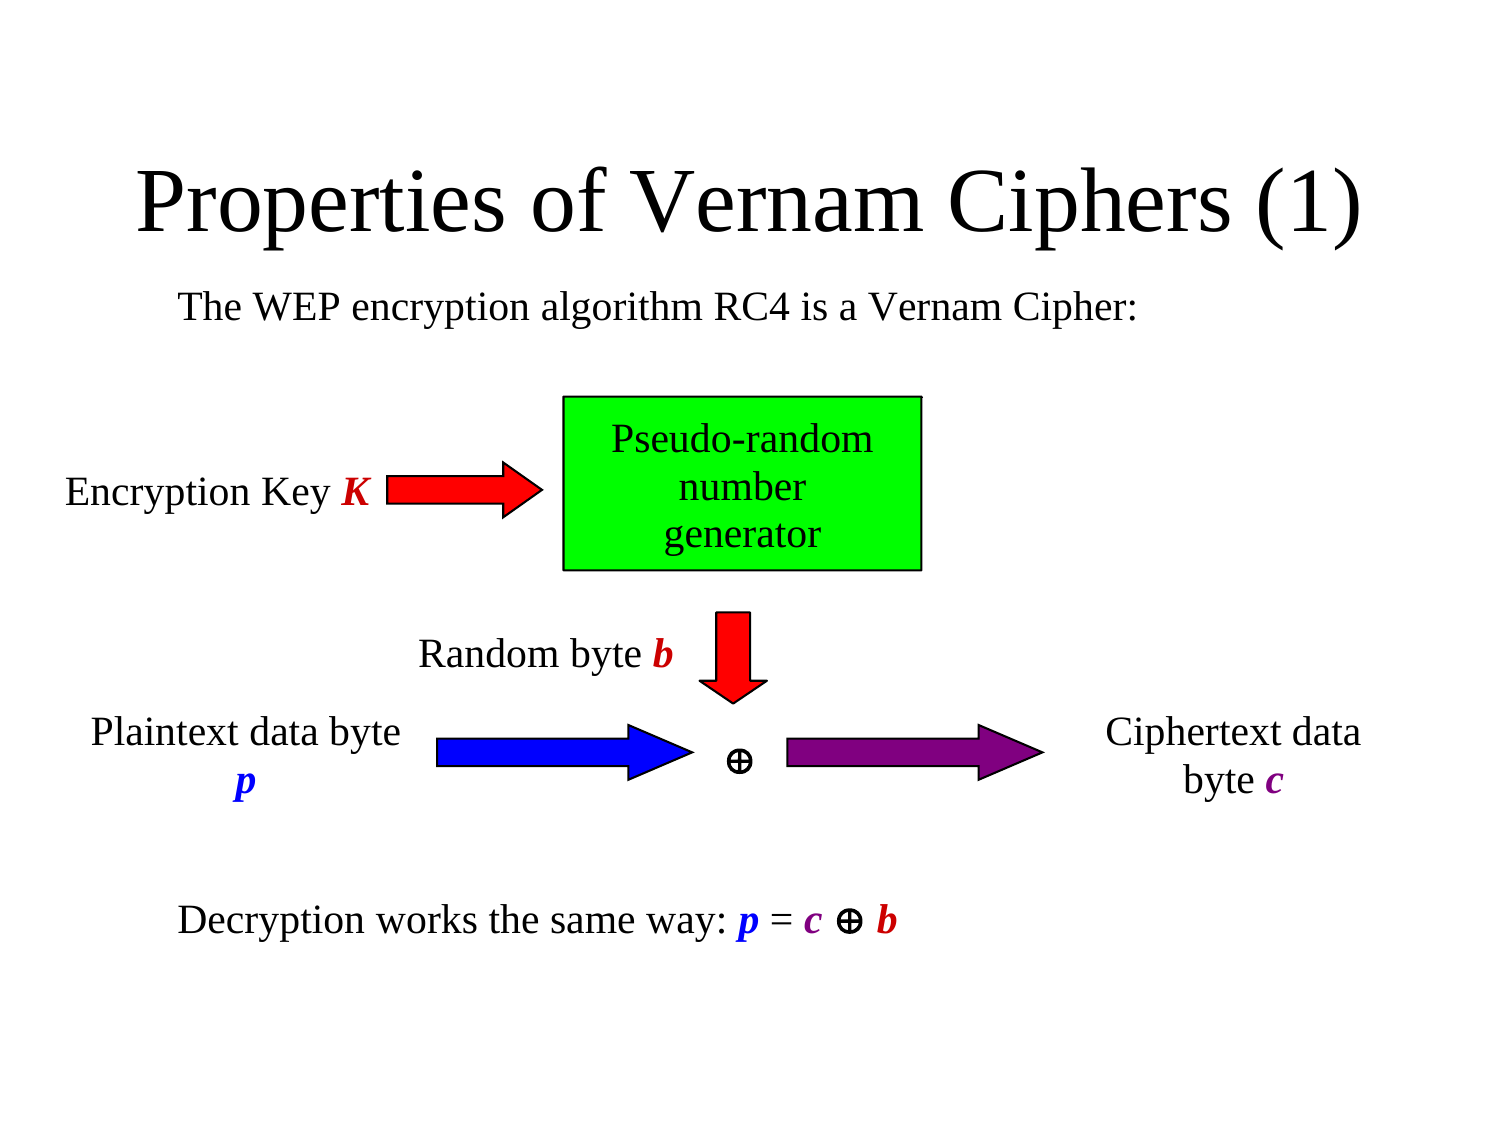

# Properties of Vernam Ciphers (1)
The WEP encryption algorithm RC4 is a Vernam Cipher:
Pseudo-random number generator
Encryption Key K
Random byte b

Plaintext data byte p
Ciphertext data byte c
Decryption works the same way: p = c  b